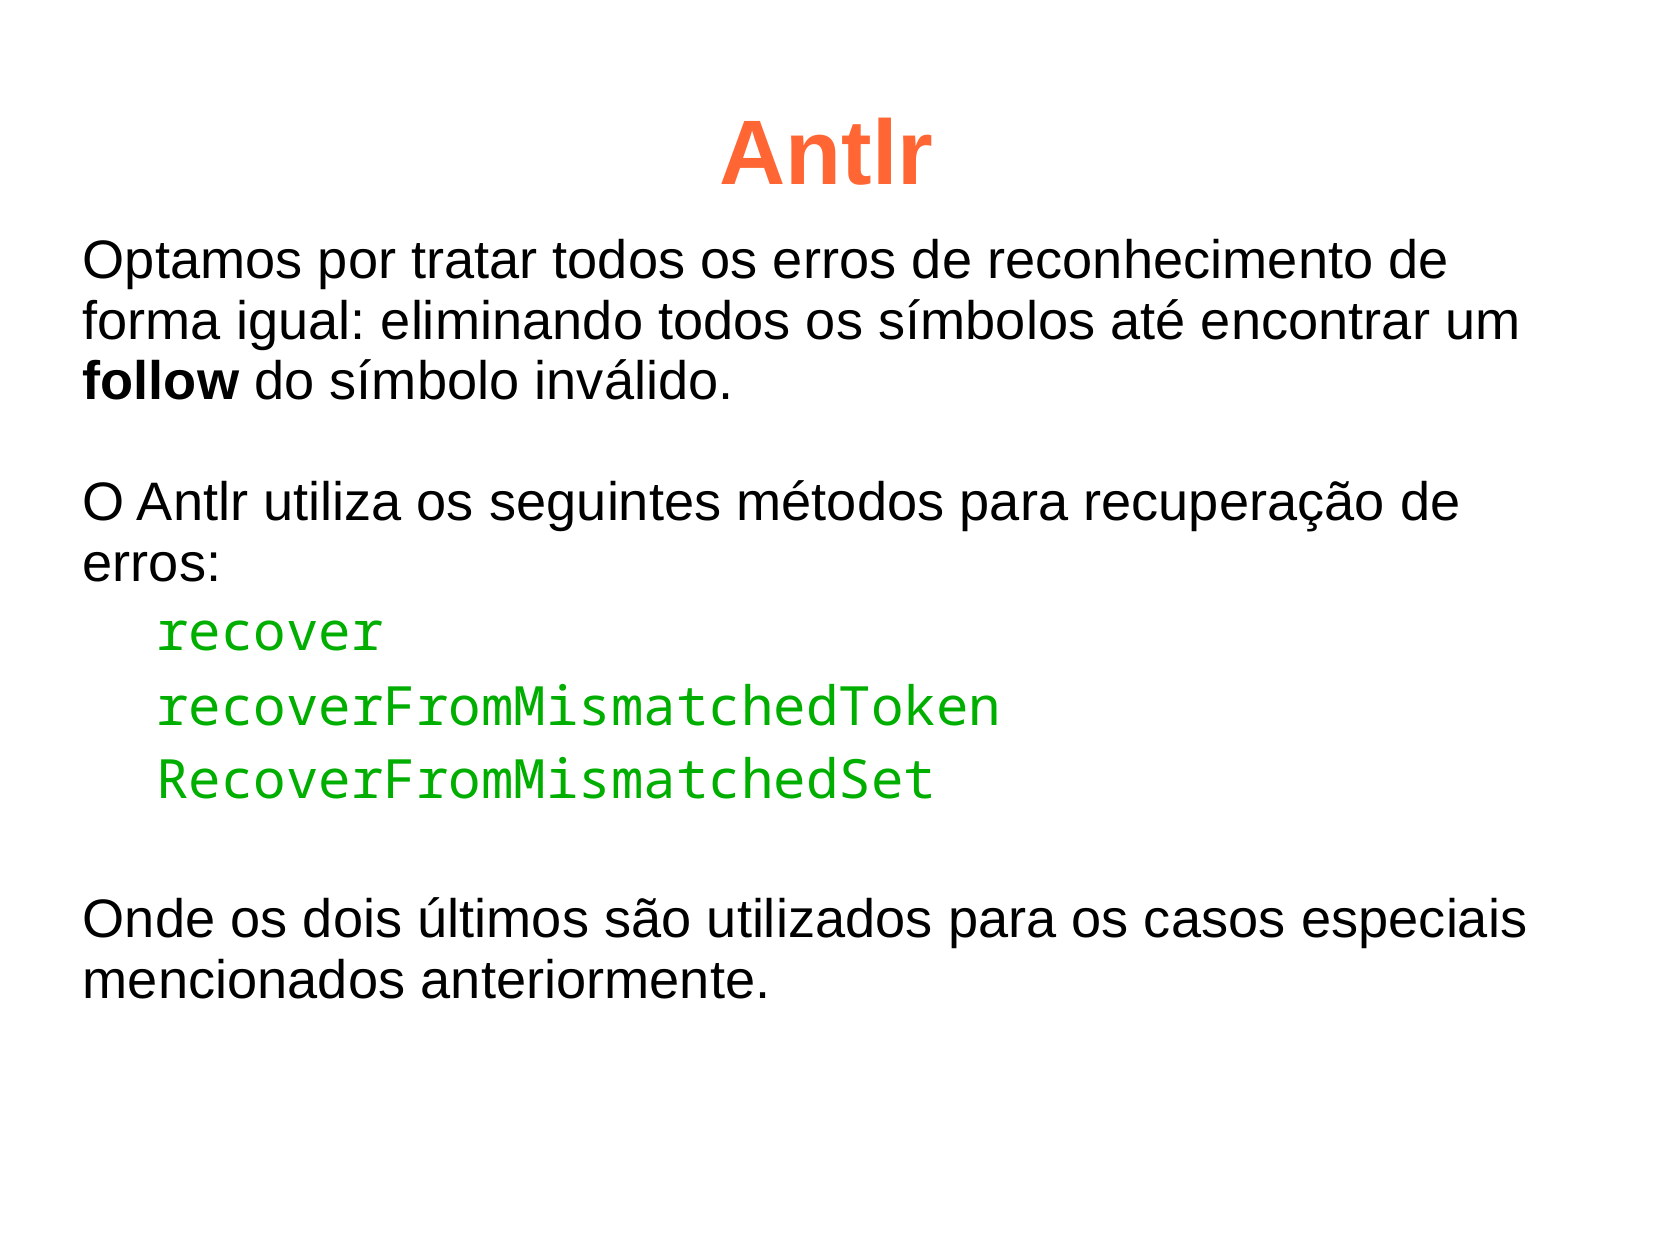

# Antlr
Optamos por tratar todos os erros de reconhecimento de forma igual: eliminando todos os símbolos até encontrar um follow do símbolo inválido.
O Antlr utiliza os seguintes métodos para recuperação de erros:
	recover
	recoverFromMismatchedToken
	RecoverFromMismatchedSet
Onde os dois últimos são utilizados para os casos especiais mencionados anteriormente.